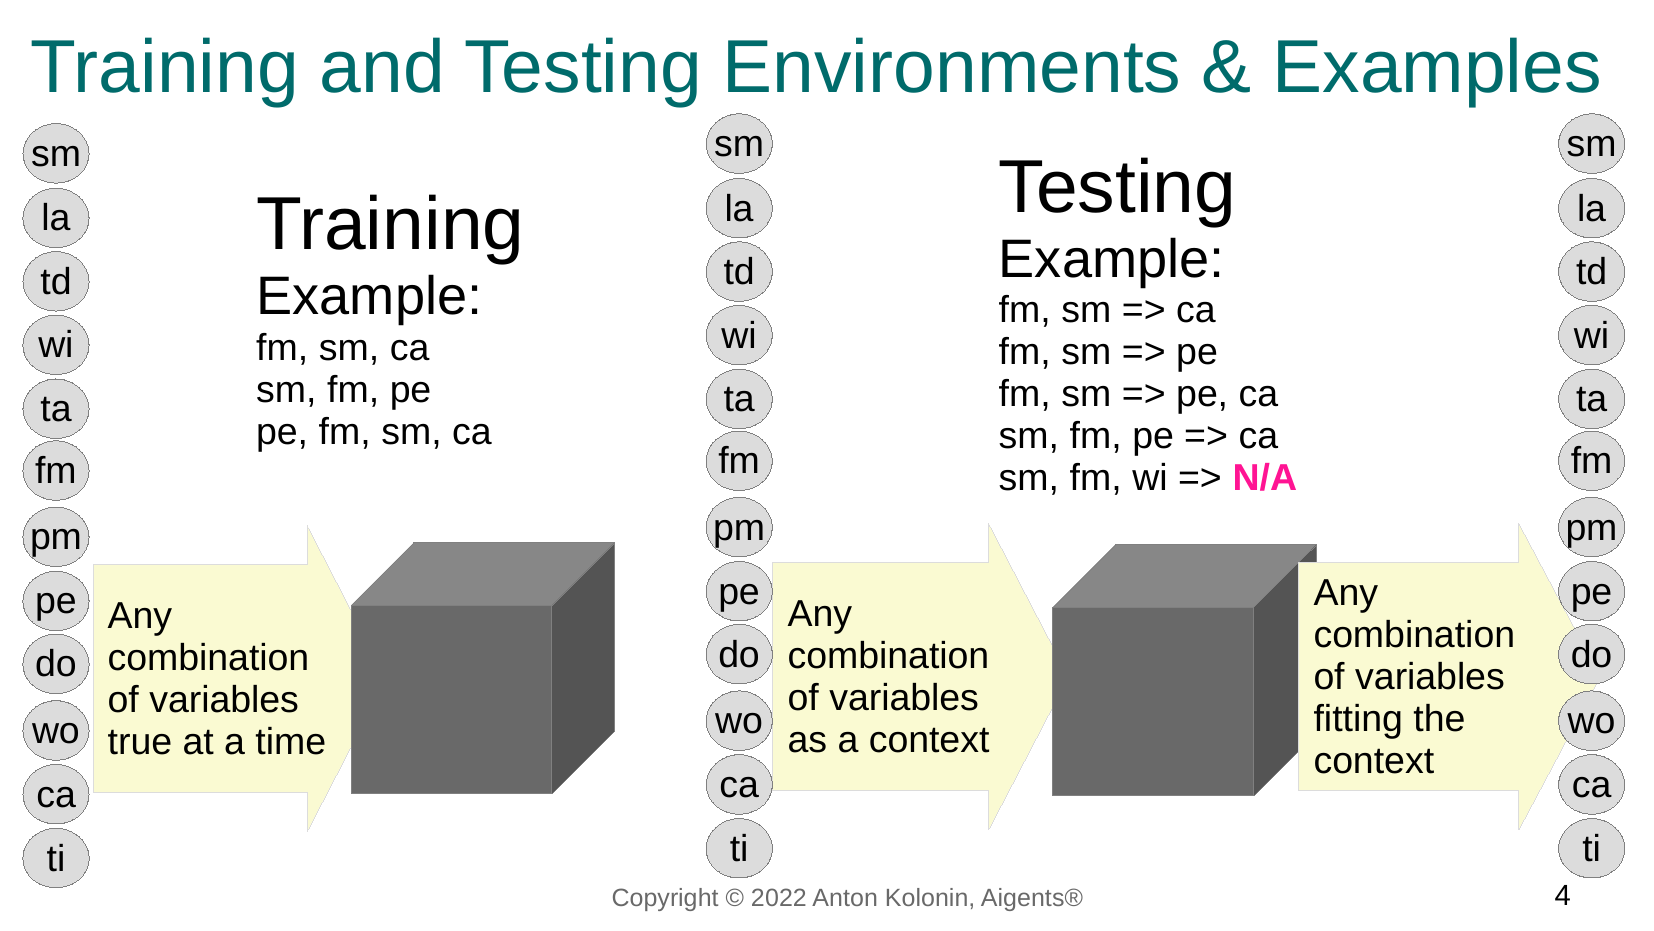

Training and Testing Environments & Examples
sm
la
td
wi
ta
fm
pm
pe
do
wo
ca
ti
sm
la
td
wi
ta
fm
pm
pe
do
wo
ca
ti
sm
la
td
wi
ta
fm
pm
pe
do
wo
ca
ti
Testing
Example:
fm, sm => ca
fm, sm => pe
fm, sm => pe, ca
sm, fm, pe => ca
sm, fm, wi => N/A
Training
Example:
fm, sm, ca
sm, fm, pe
pe, fm, sm, ca
Any combination of variables as a context
Any combination of variables fitting the context
Any combination of variables true at a time
Copyright © 2022 Anton Kolonin, Aigents®
4